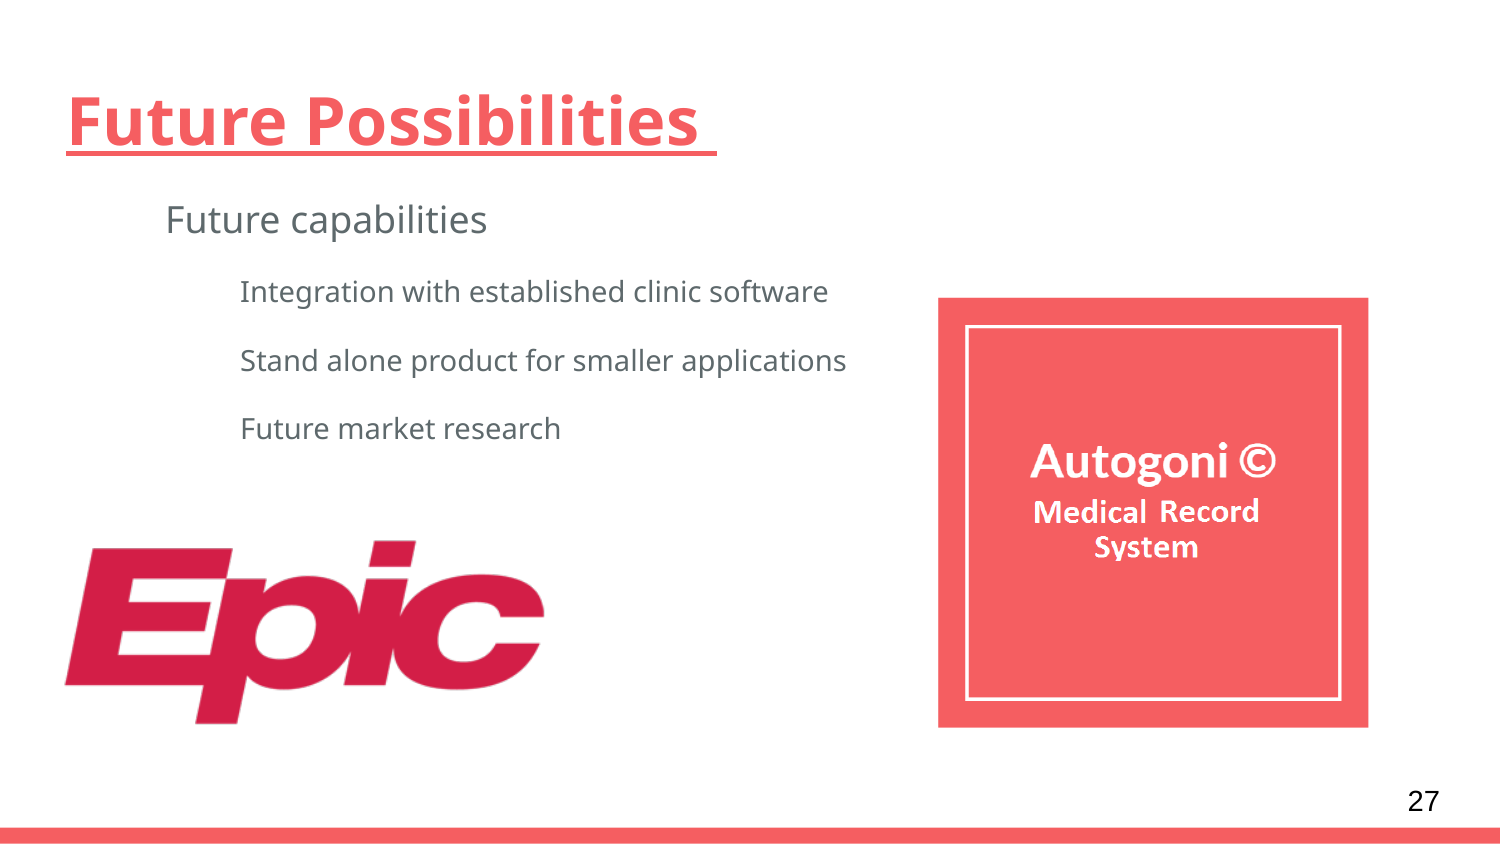

# Future Possibilities
Future capabilities
Integration with established clinic software
Stand alone product for smaller applications
Future market research